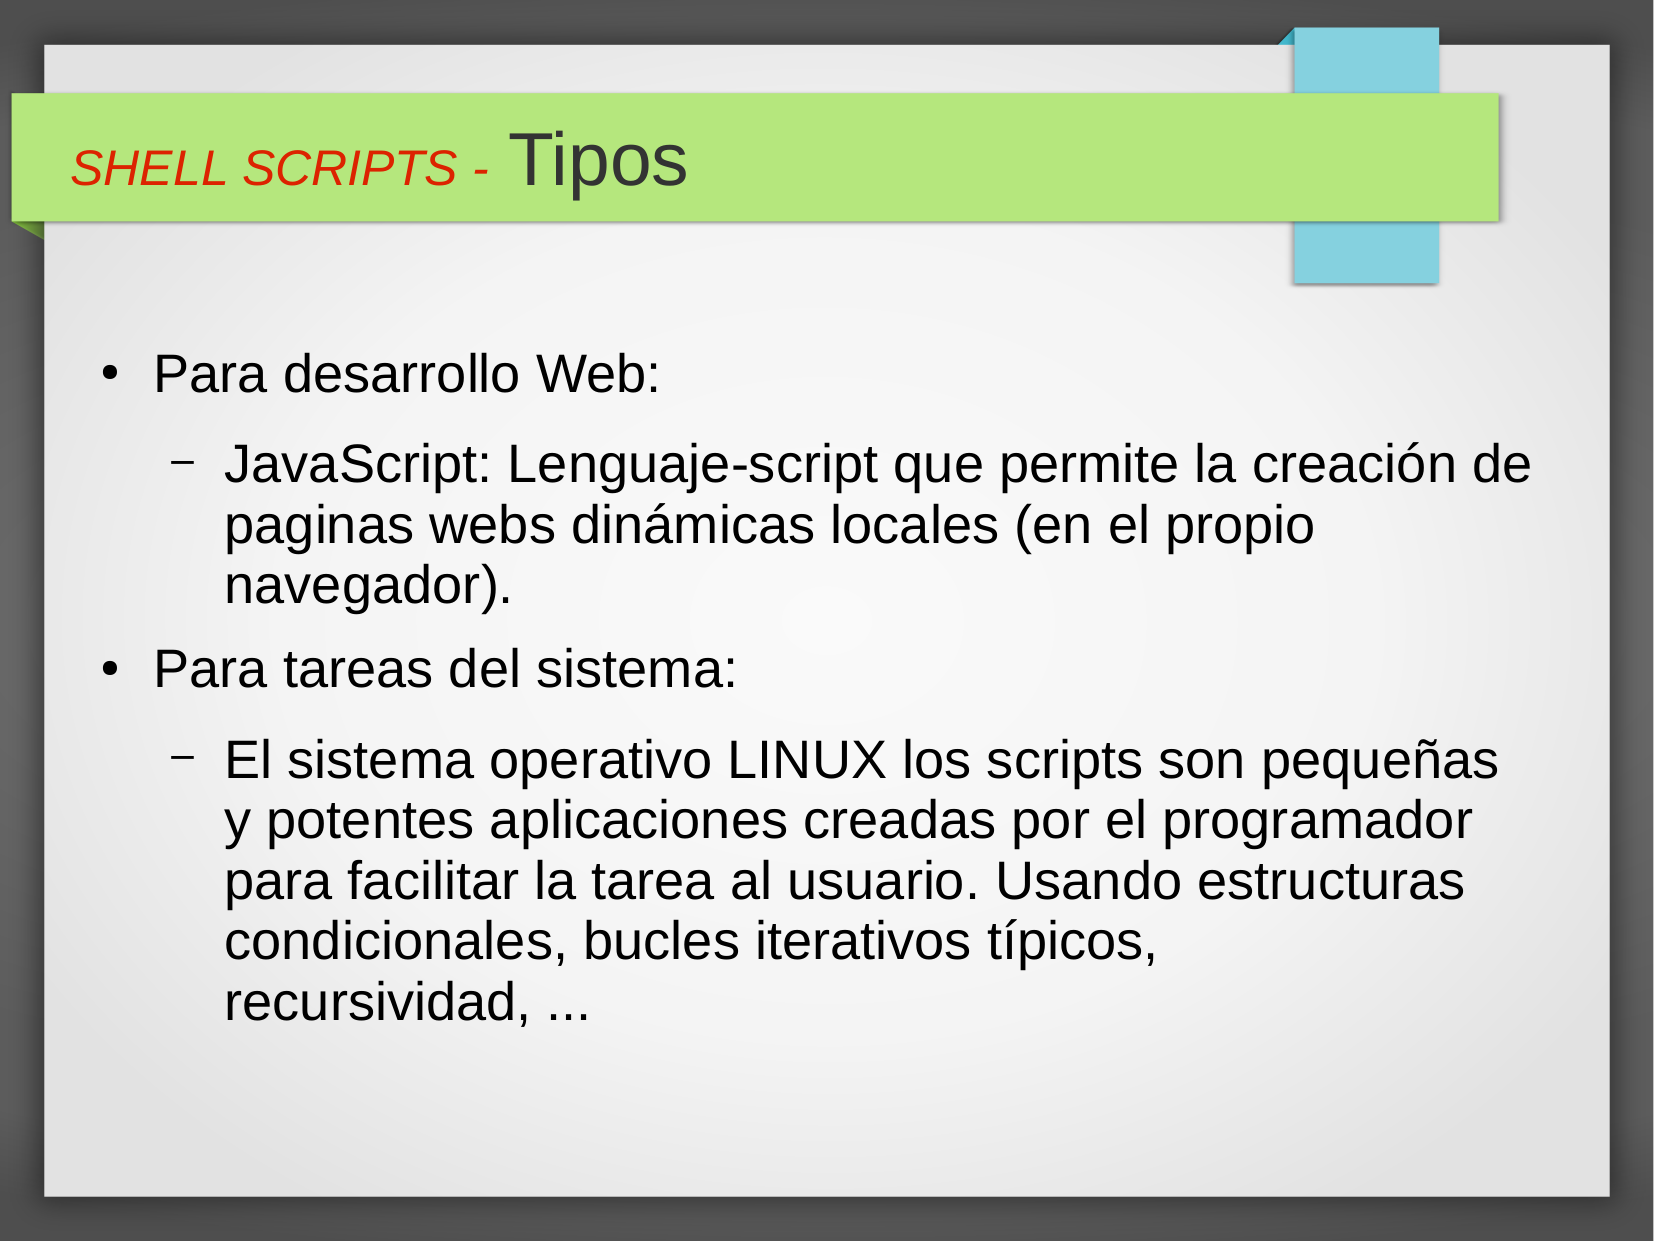

# SHELL SCRIPTS - Tipos
Para desarrollo Web:
JavaScript: Lenguaje-script que permite la creación de paginas webs dinámicas locales (en el propio navegador).
Para tareas del sistema:
El sistema operativo LINUX los scripts son pequeñas y potentes aplicaciones creadas por el programador para facilitar la tarea al usuario. Usando estructuras condicionales, bucles iterativos típicos, recursividad, ...